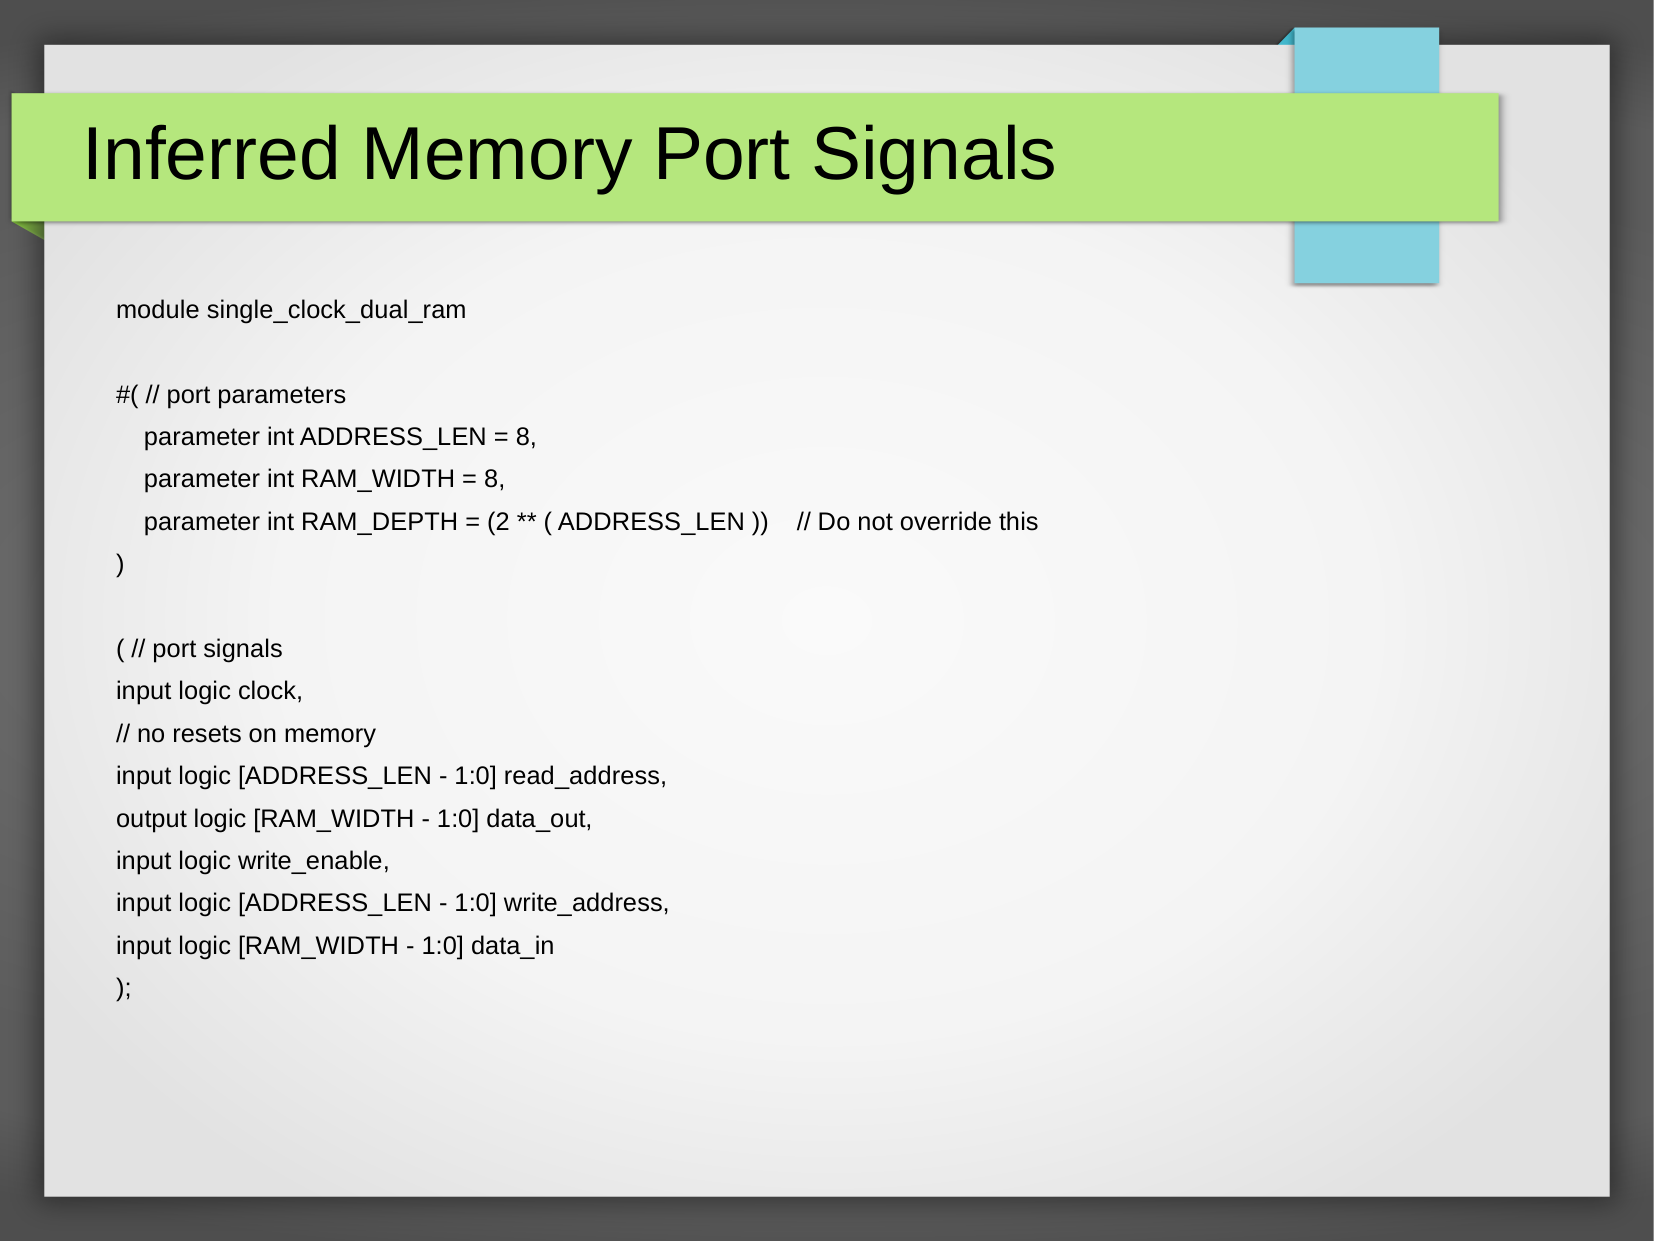

# Inferred Memory Port Signals
module single_clock_dual_ram
#( // port parameters
 parameter int ADDRESS_LEN = 8,
 parameter int RAM_WIDTH = 8,
 parameter int RAM_DEPTH = (2 ** ( ADDRESS_LEN )) // Do not override this
)
( // port signals
input logic clock,
// no resets on memory
input logic [ADDRESS_LEN - 1:0] read_address,
output logic [RAM_WIDTH - 1:0] data_out,
input logic write_enable,
input logic [ADDRESS_LEN - 1:0] write_address,
input logic [RAM_WIDTH - 1:0] data_in
);